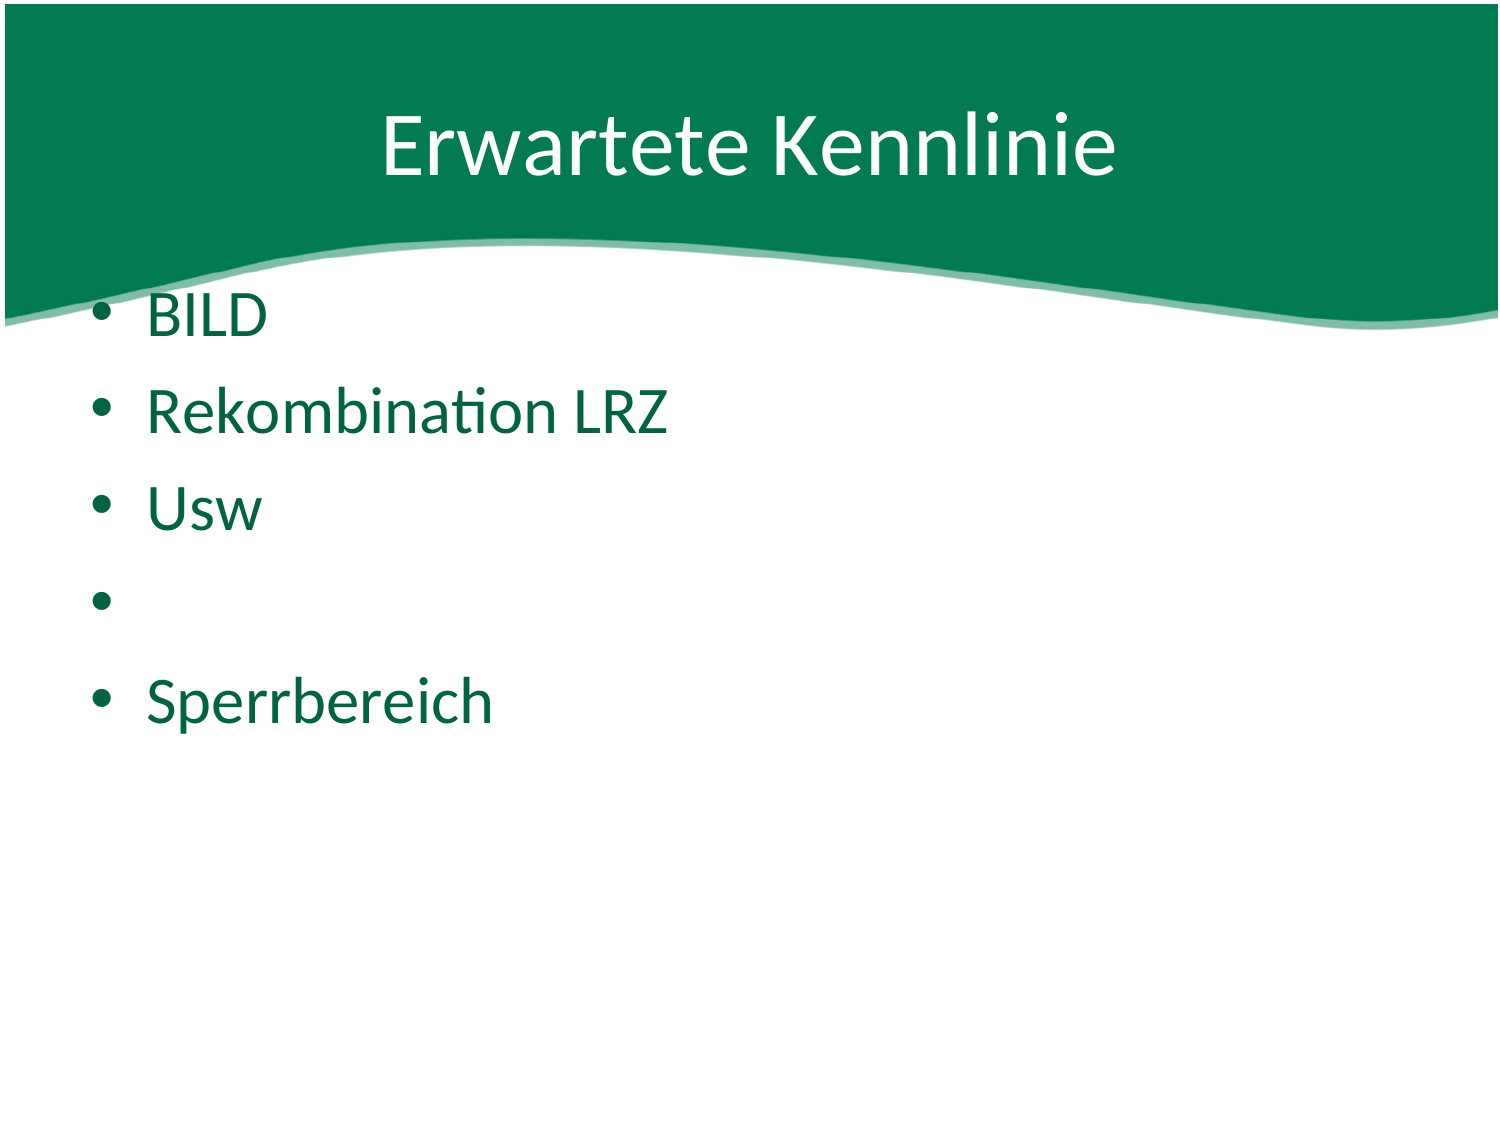

# Erwartete Kennlinie
BILD
Rekombination LRZ
Usw
Sperrbereich